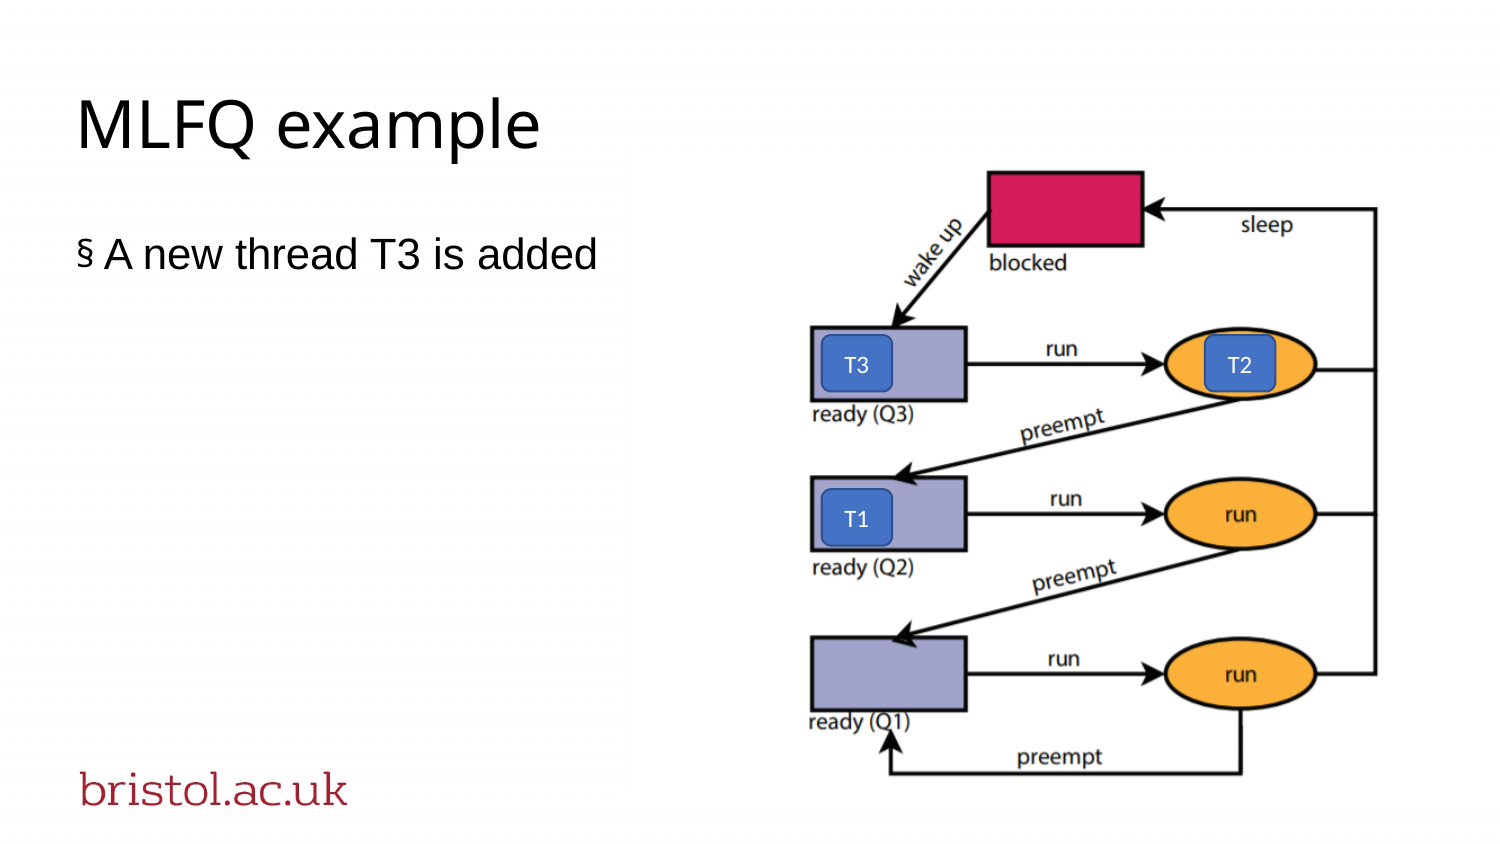

# MLFQ example
A new thread T3 is added
T3
T2
T1